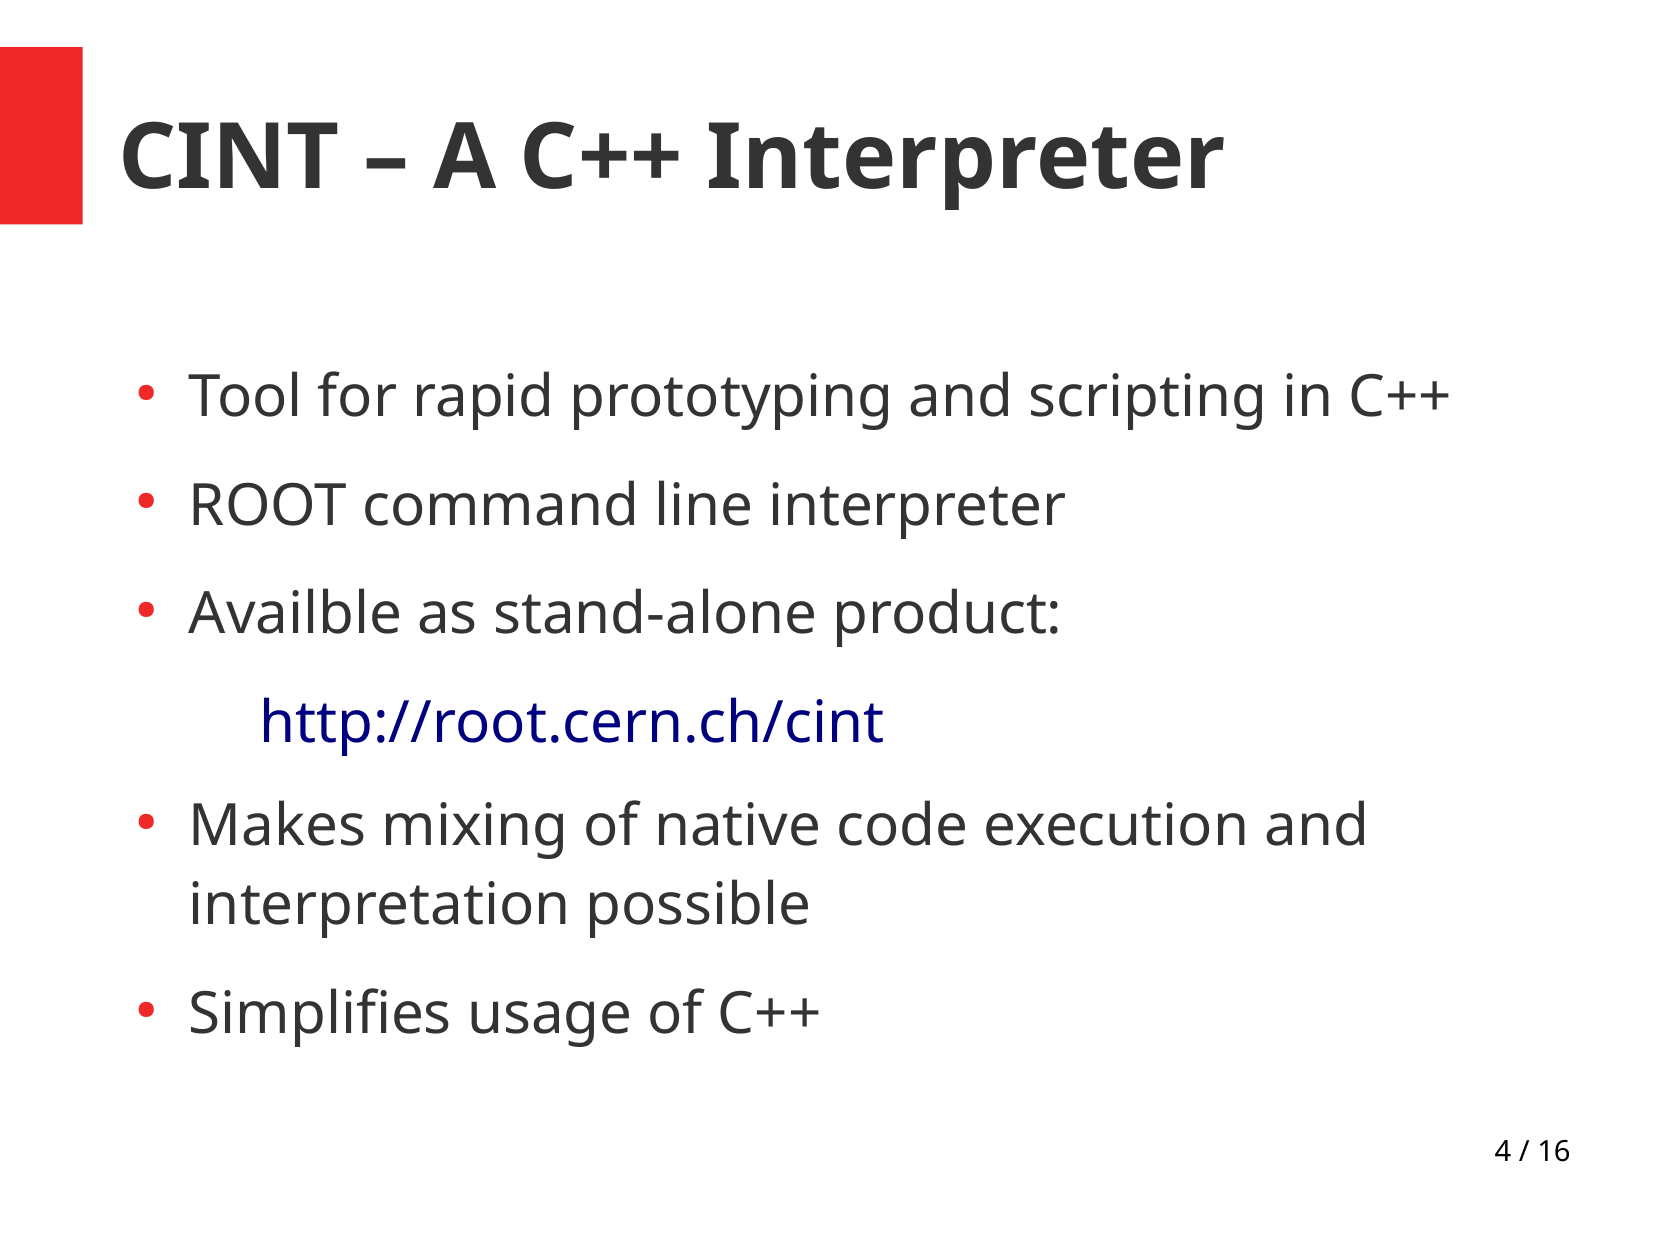

# CINT – A C++ Interpreter
Tool for rapid prototyping and scripting in C++
ROOT command line interpreter
Availble as stand-alone product:
http://root.cern.ch/cint
Makes mixing of native code execution and interpretation possible
Simplifies usage of C++
4